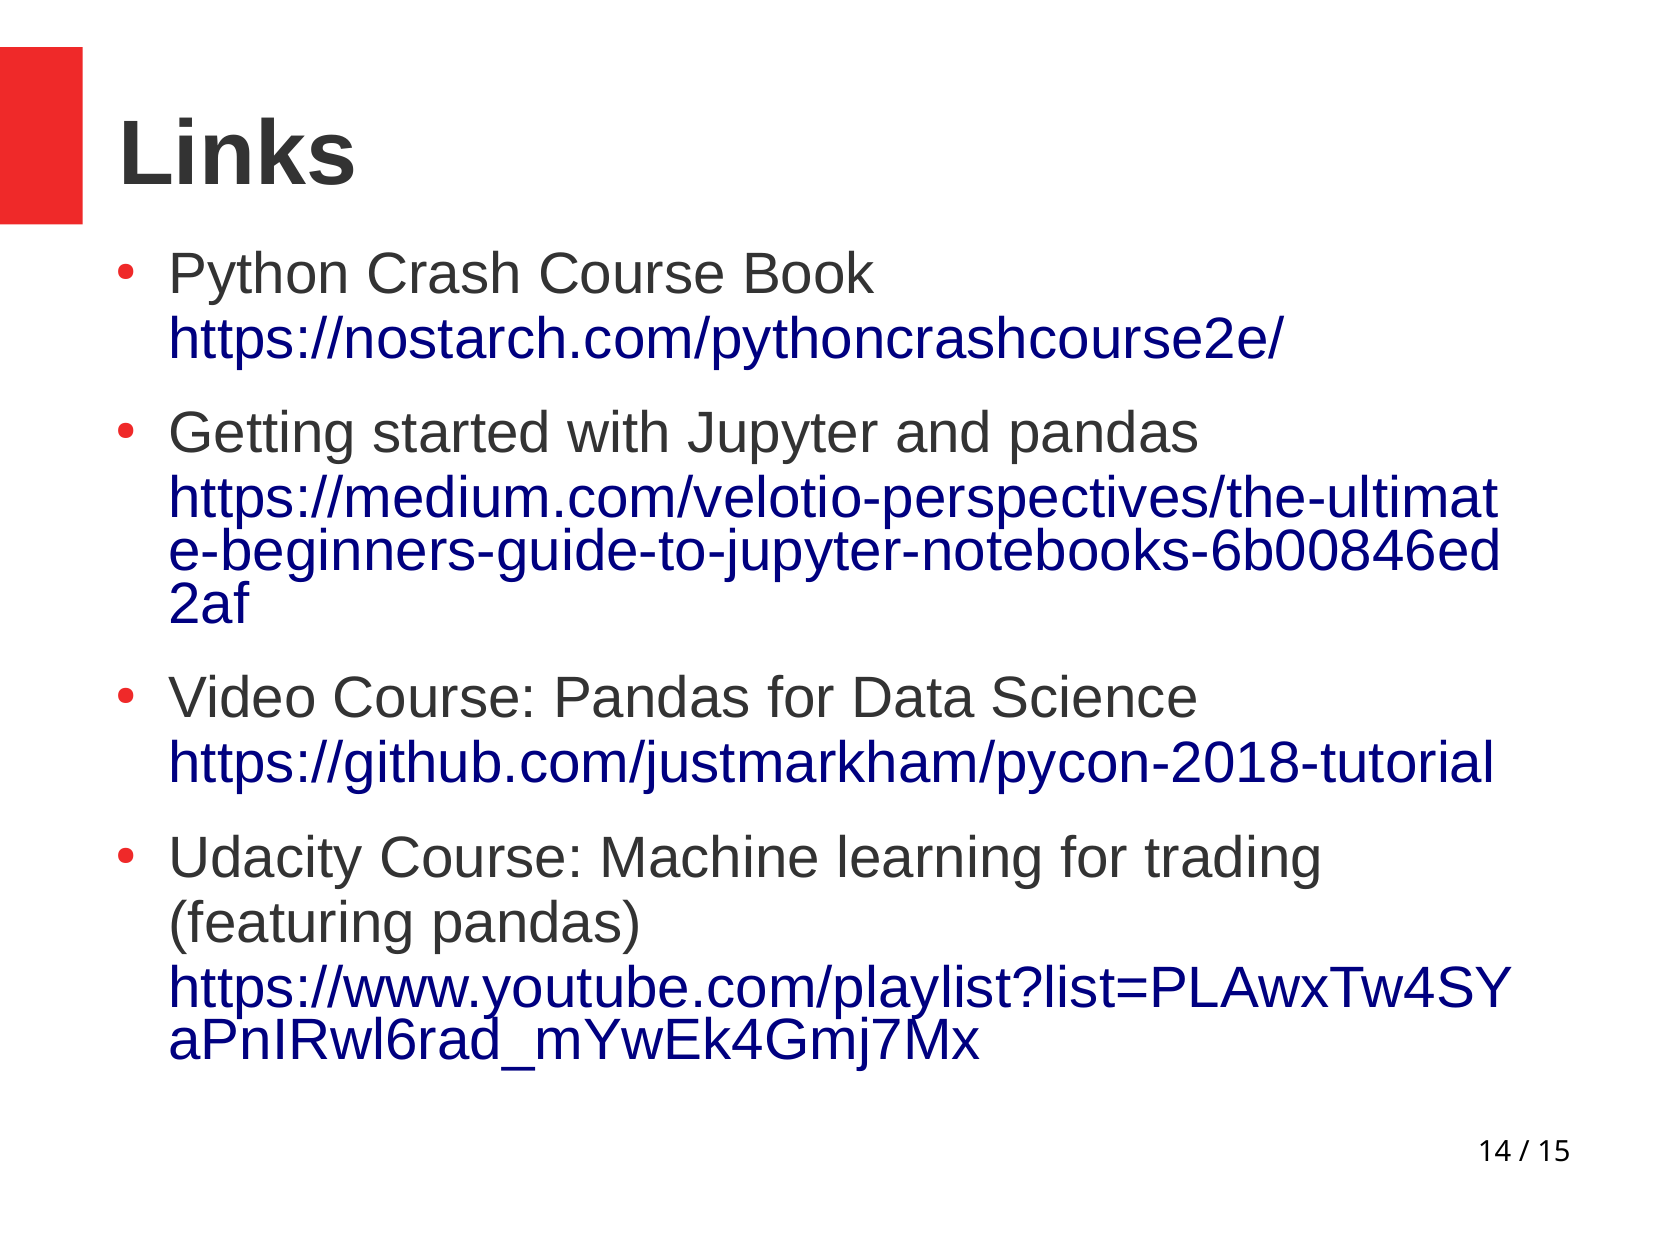

# Links
Python Crash Course Book https://nostarch.com/pythoncrashcourse2e/
Getting started with Jupyter and pandashttps://medium.com/velotio-perspectives/the-ultimate-beginners-guide-to-jupyter-notebooks-6b00846ed2af
Video Course: Pandas for Data Sciencehttps://github.com/justmarkham/pycon-2018-tutorial
Udacity Course: Machine learning for trading (featuring pandas) https://www.youtube.com/playlist?list=PLAwxTw4SYaPnIRwl6rad_mYwEk4Gmj7Mx
14